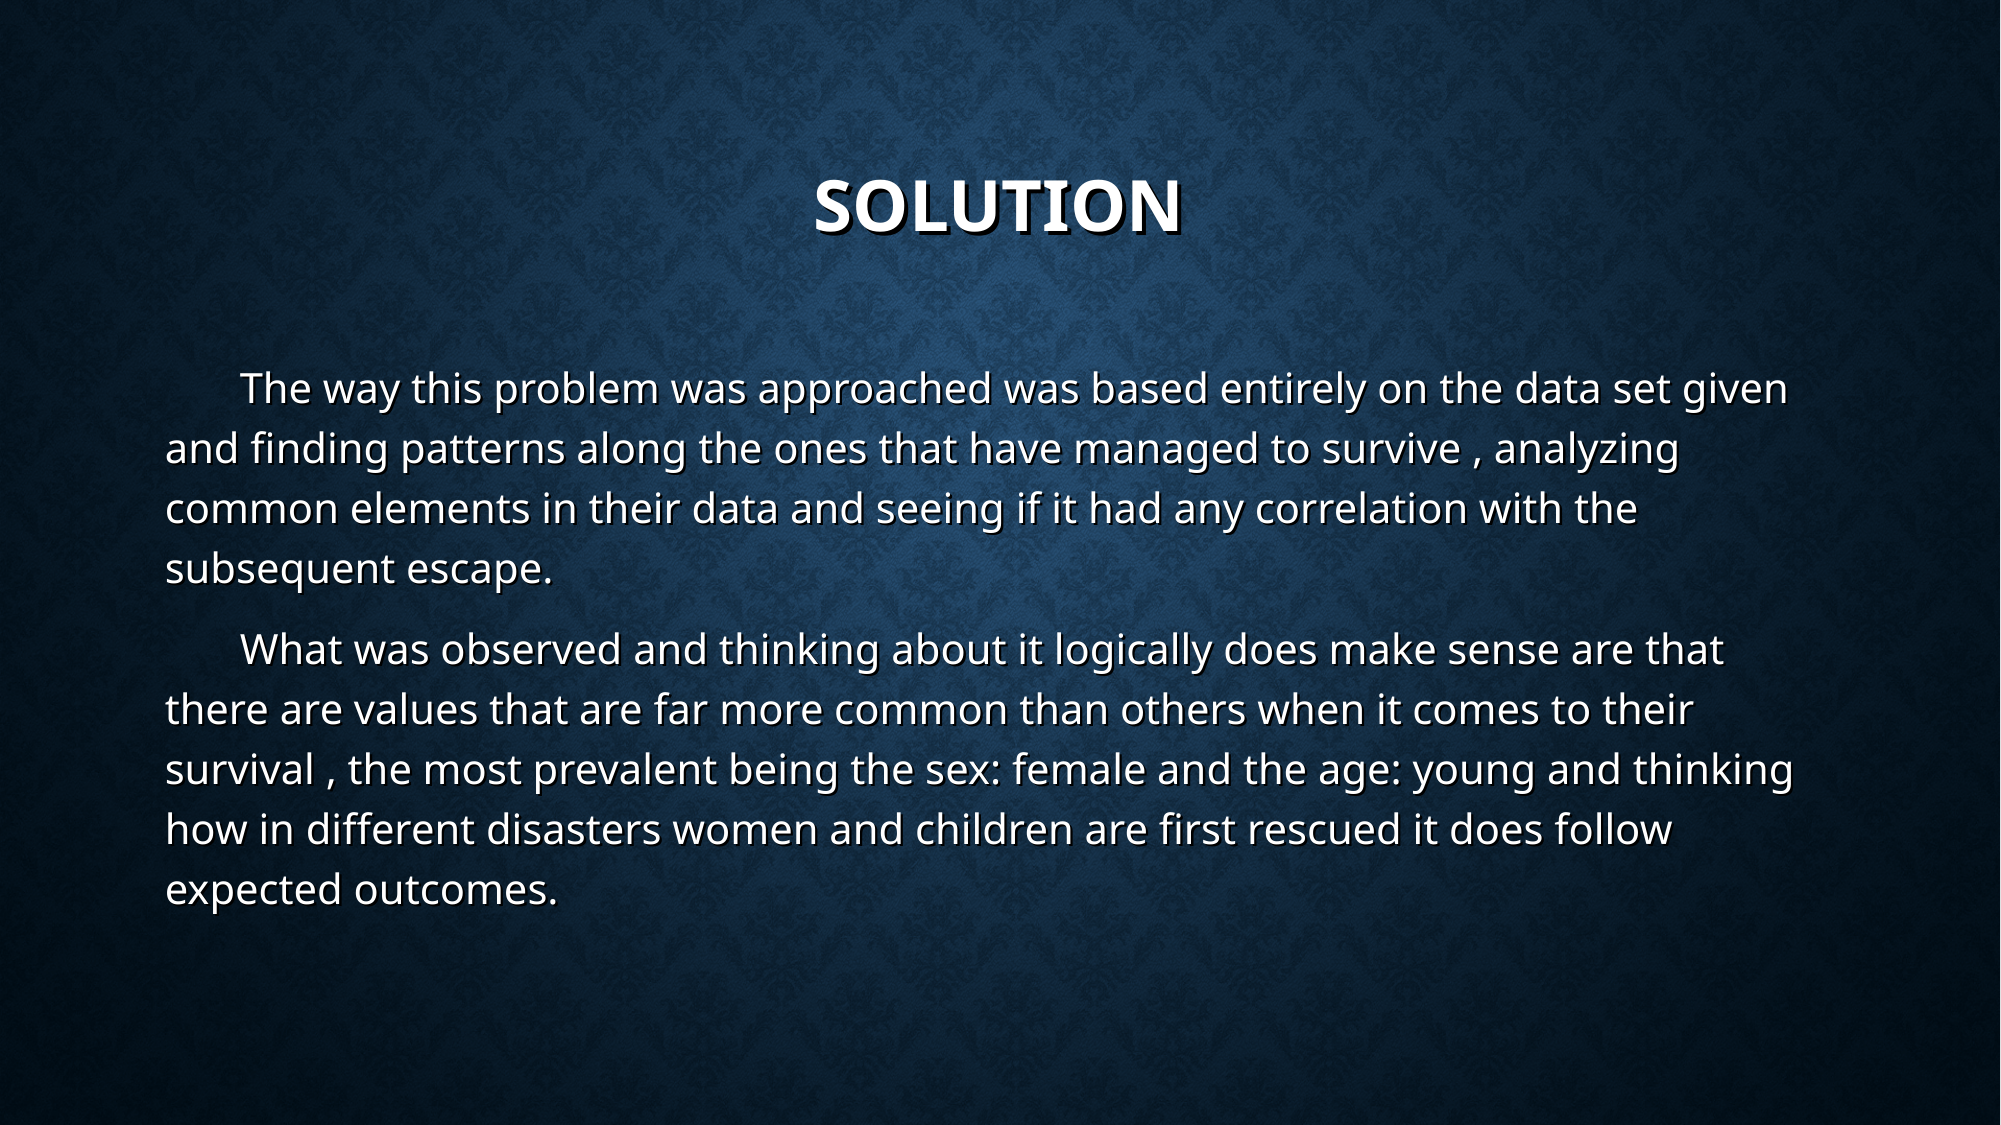

# Solution
	The way this problem was approached was based entirely on the data set given and finding patterns along the ones that have managed to survive , analyzing common elements in their data and seeing if it had any correlation with the subsequent escape.
	What was observed and thinking about it logically does make sense are that there are values that are far more common than others when it comes to their survival , the most prevalent being the sex: female and the age: young and thinking how in different disasters women and children are first rescued it does follow expected outcomes.